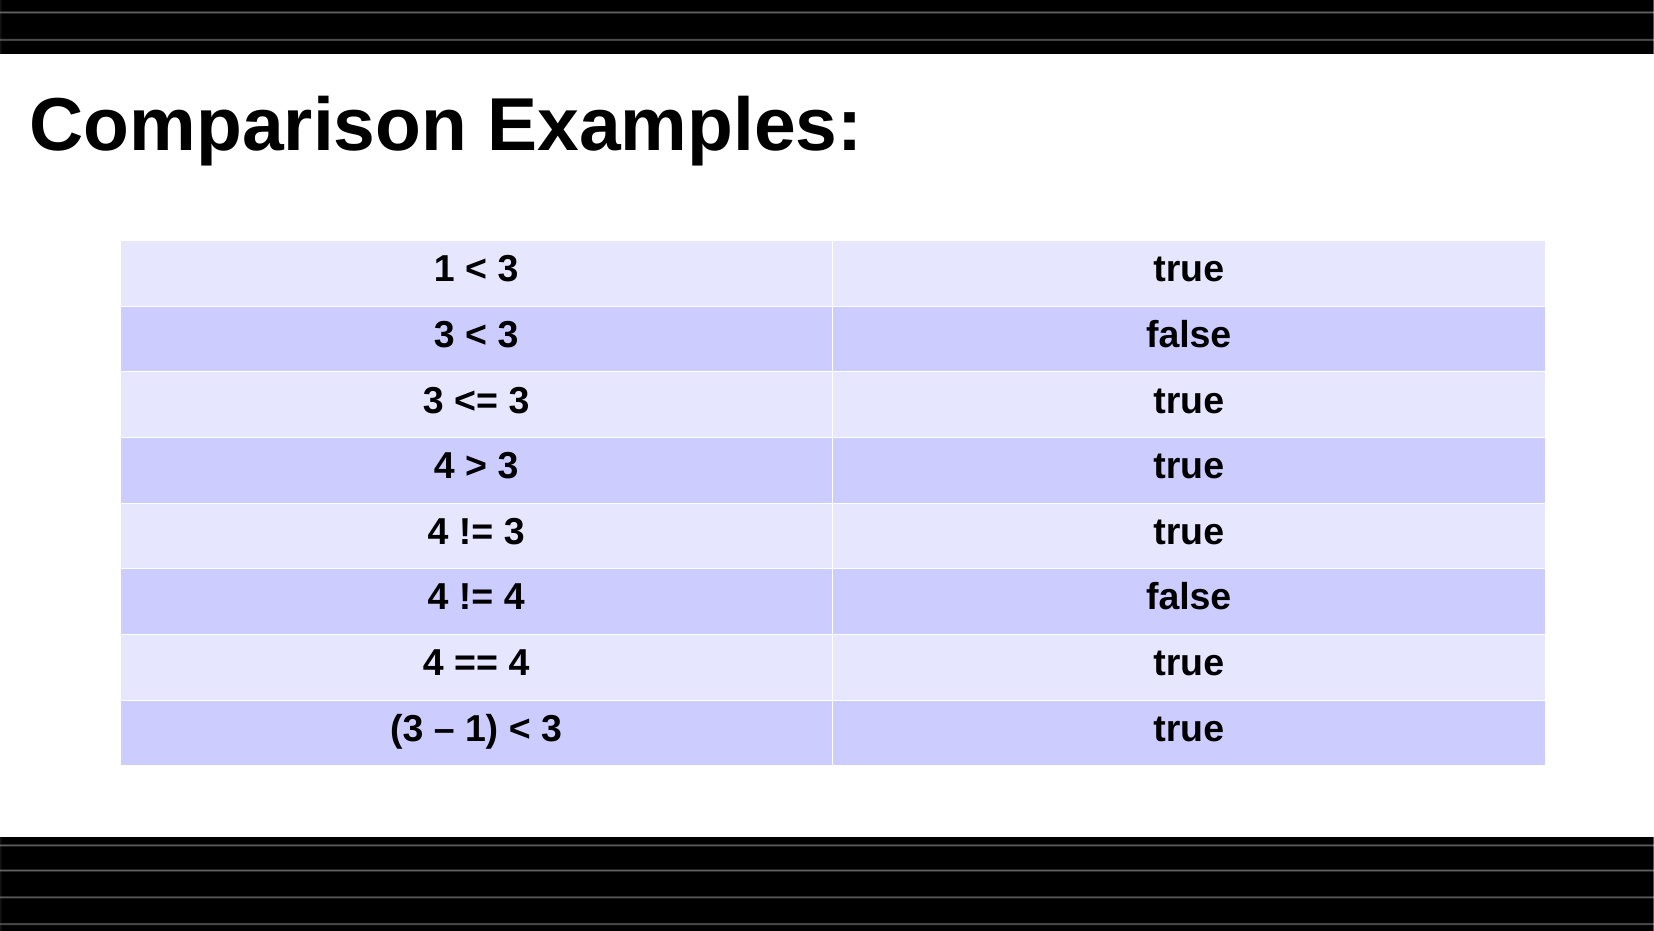

Comparison Examples:
| 1 < 3 | true |
| --- | --- |
| 3 < 3 | false |
| 3 <= 3 | true |
| 4 > 3 | true |
| 4 != 3 | true |
| 4 != 4 | false |
| 4 == 4 | true |
| (3 – 1) < 3 | true |